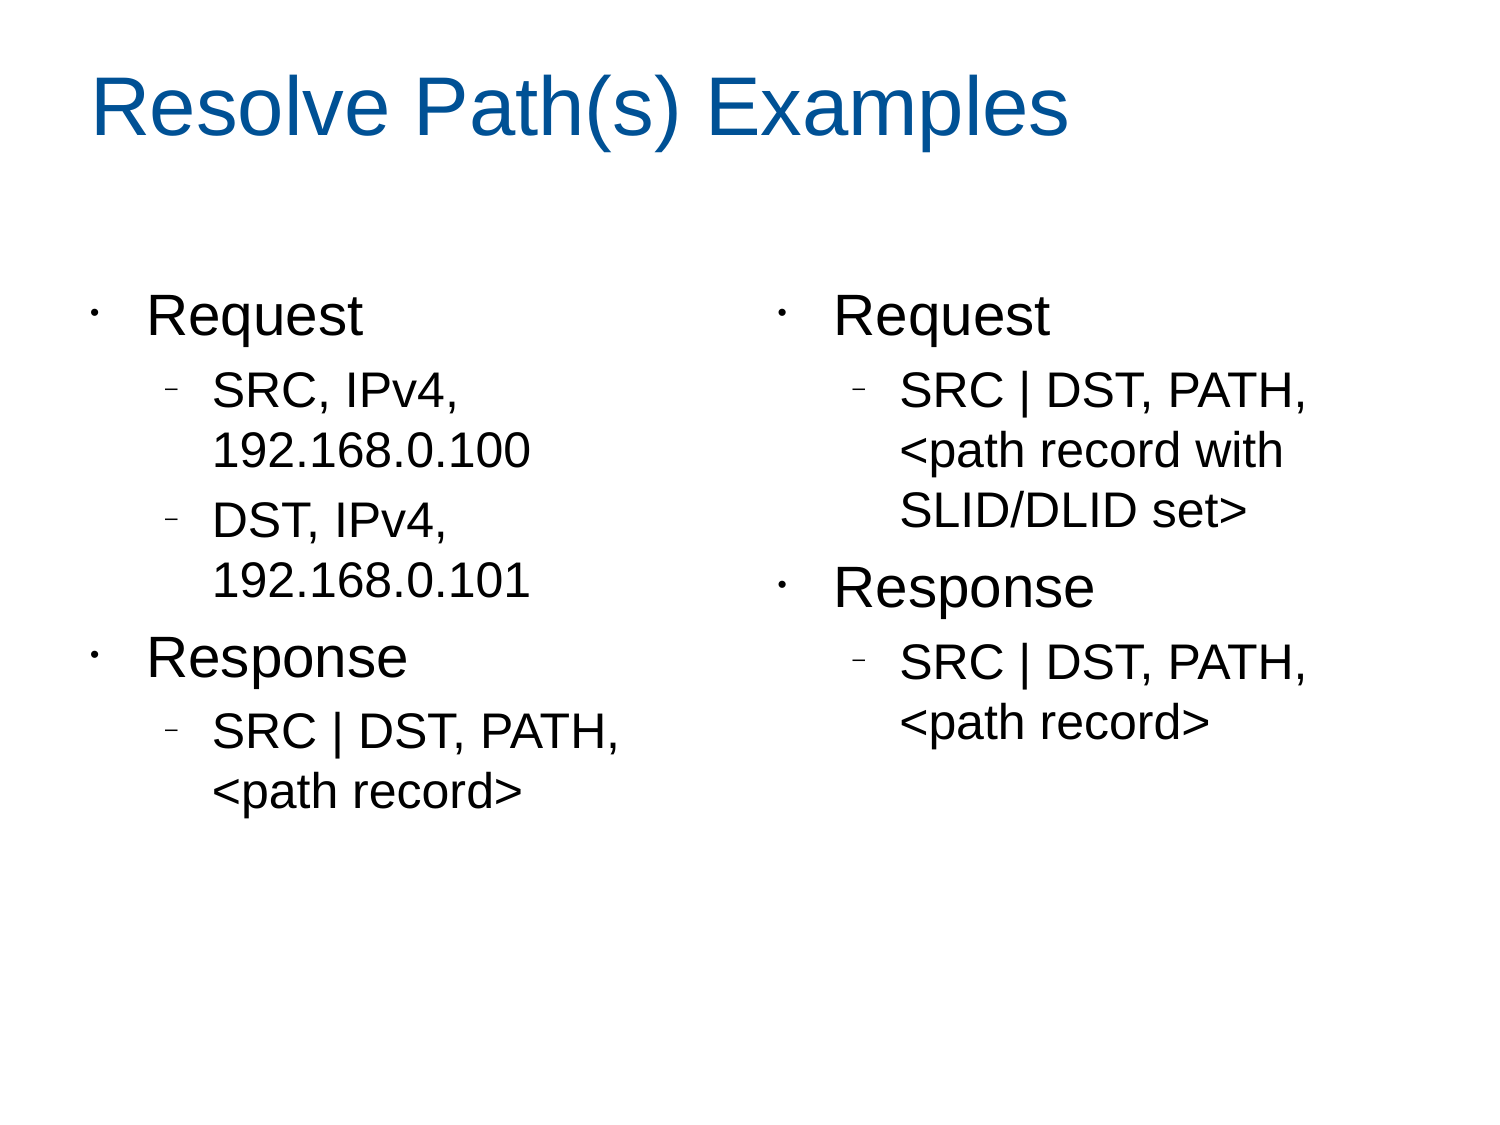

# Resolve Path(s) Examples
Request
SRC, IPv4, 192.168.0.100
DST, IPv4, 192.168.0.101
Response
SRC | DST, PATH, <path record>
Request
SRC | DST, PATH, <path record with SLID/DLID set>
Response
SRC | DST, PATH, <path record>